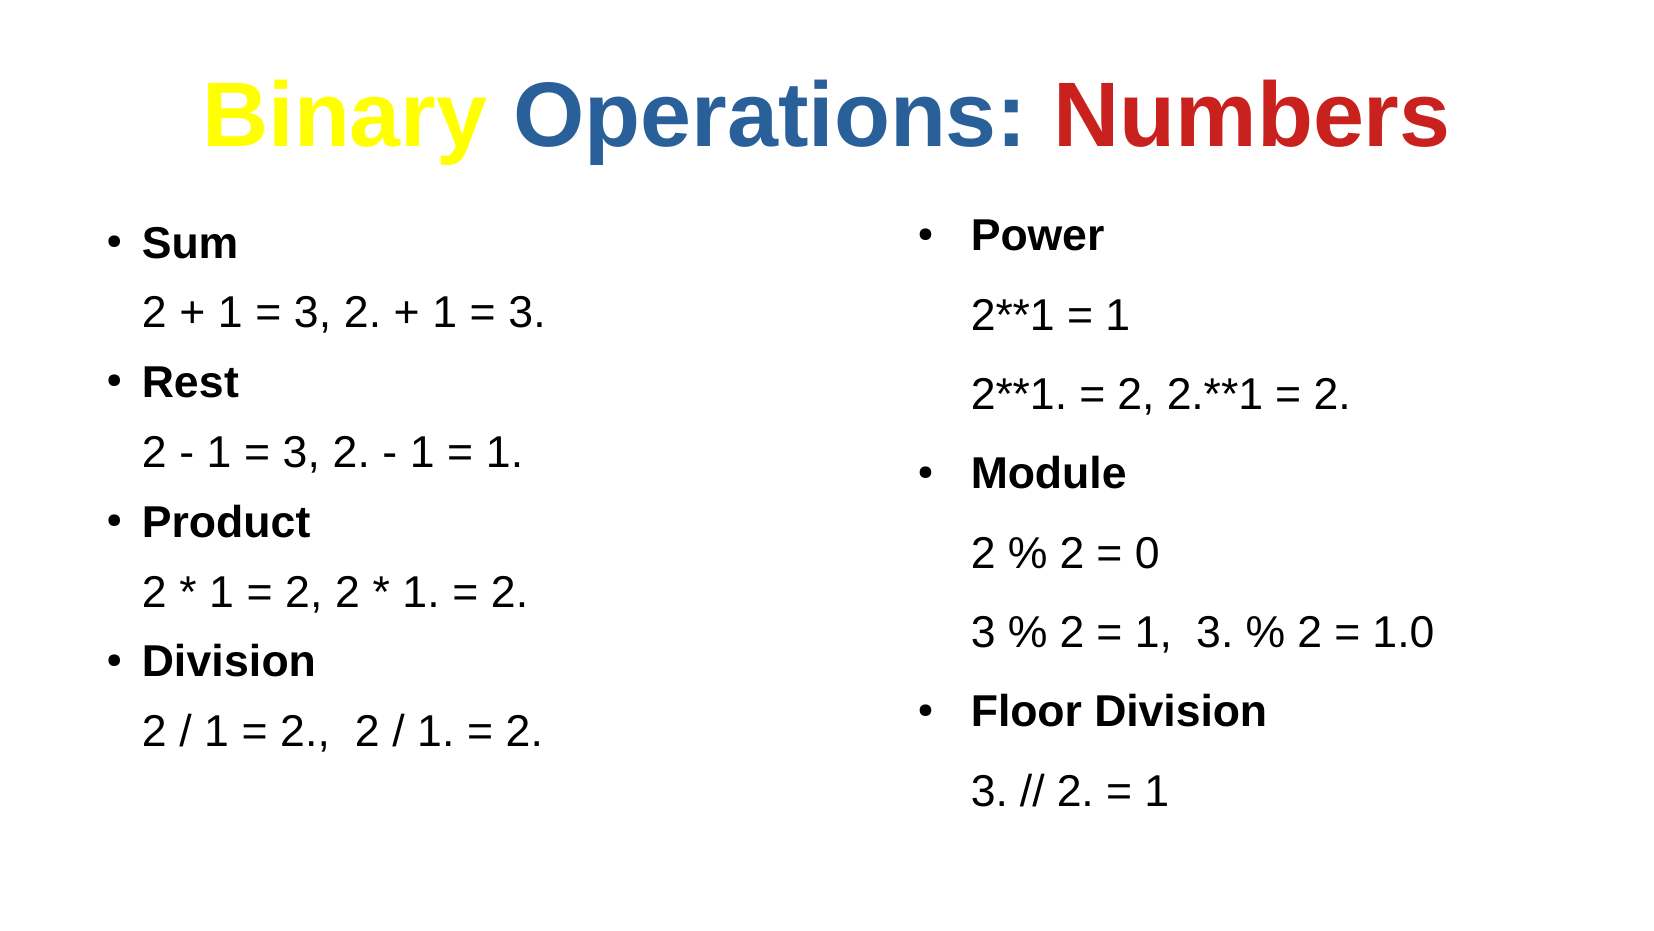

# Binary Operations: Numbers
Power
2**1 = 1
2**1. = 2, 2.**1 = 2.
Module
2 % 2 = 0
3 % 2 = 1, 3. % 2 = 1.0
Floor Division
3. // 2. = 1
Sum
2 + 1 = 3, 2. + 1 = 3.
Rest
2 - 1 = 3, 2. - 1 = 1.
Product
2 * 1 = 2, 2 * 1. = 2.
Division
2 / 1 = 2., 2 / 1. = 2.